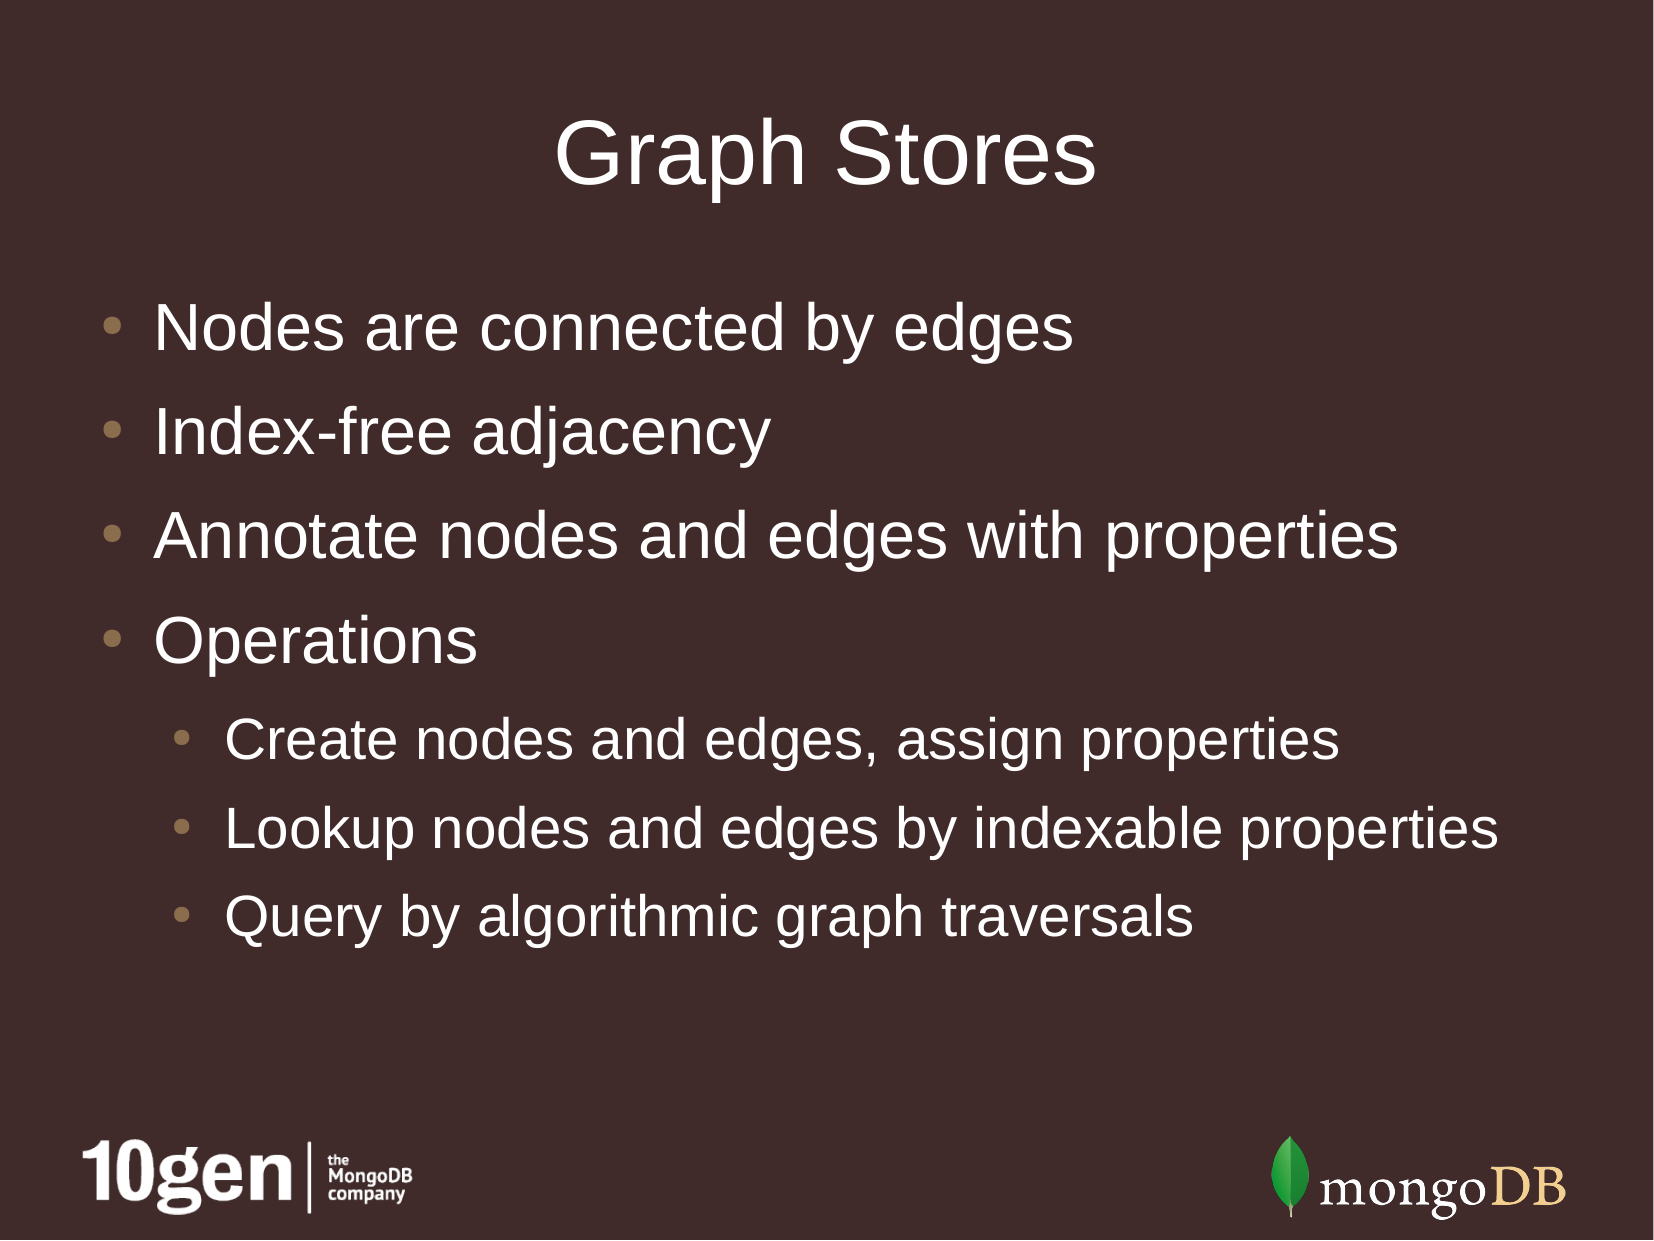

# Graph Stores
Nodes are connected by edges
Index-free adjacency
Annotate nodes and edges with properties
Operations
Create nodes and edges, assign properties
Lookup nodes and edges by indexable properties
Query by algorithmic graph traversals